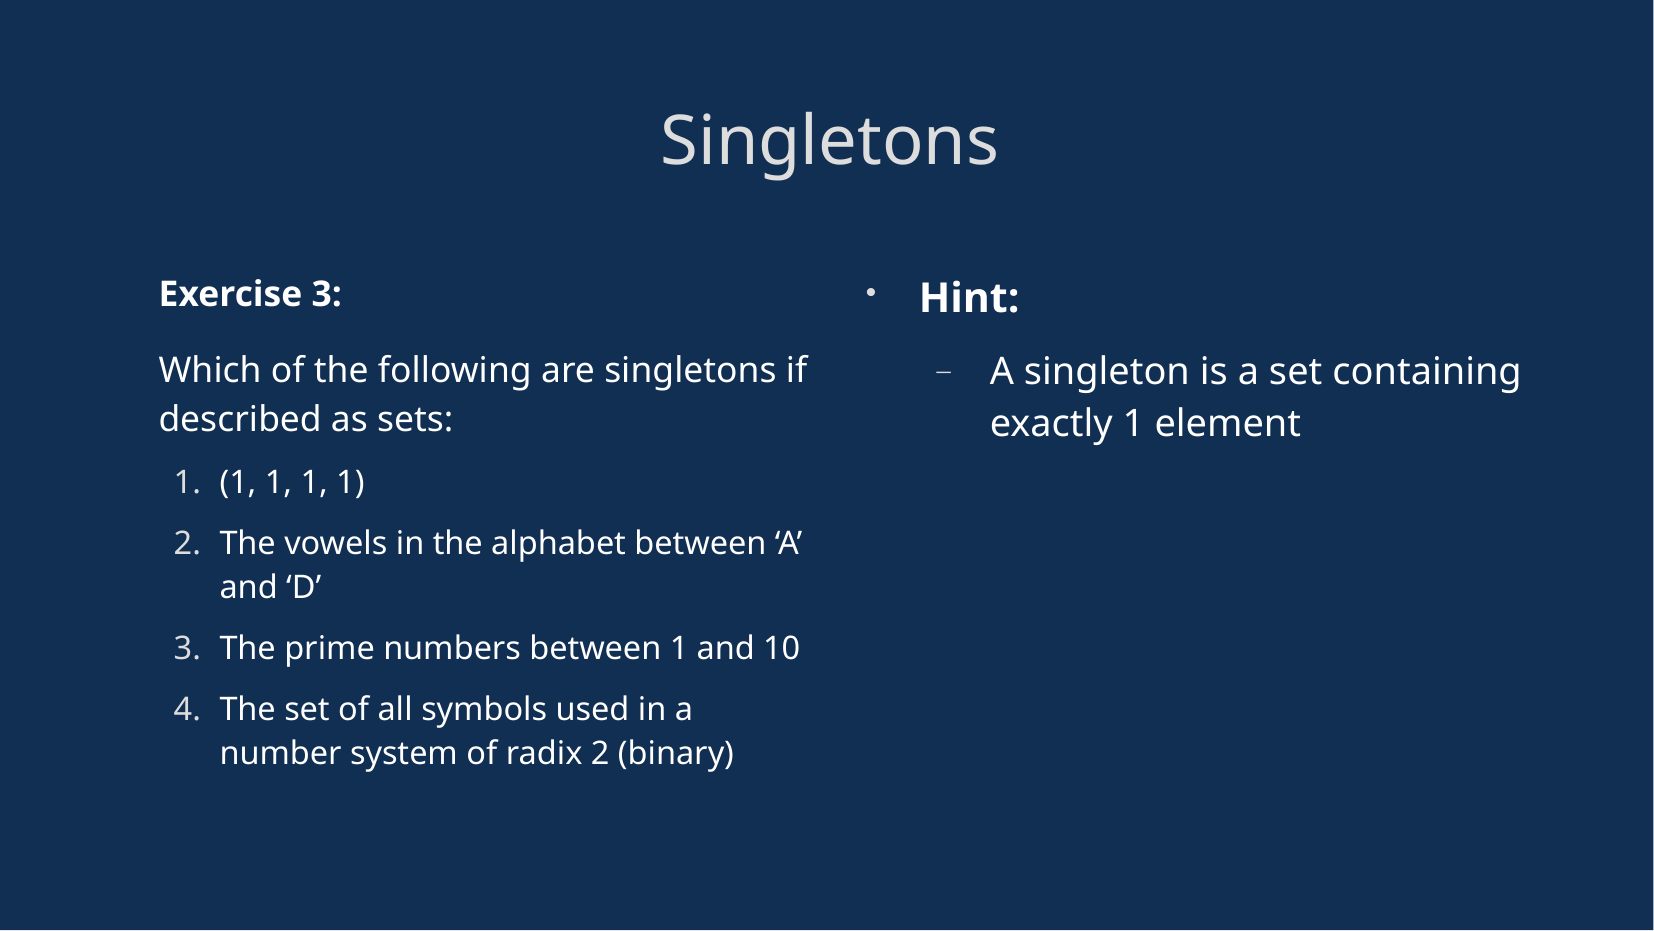

# Singletons
Exercise 3:
Which of the following are singletons if described as sets:
(1, 1, 1, 1)
The vowels in the alphabet between ‘A’ and ‘D’
The prime numbers between 1 and 10
The set of all symbols used in a number system of radix 2 (binary)
Hint:
A singleton is a set containing exactly 1 element